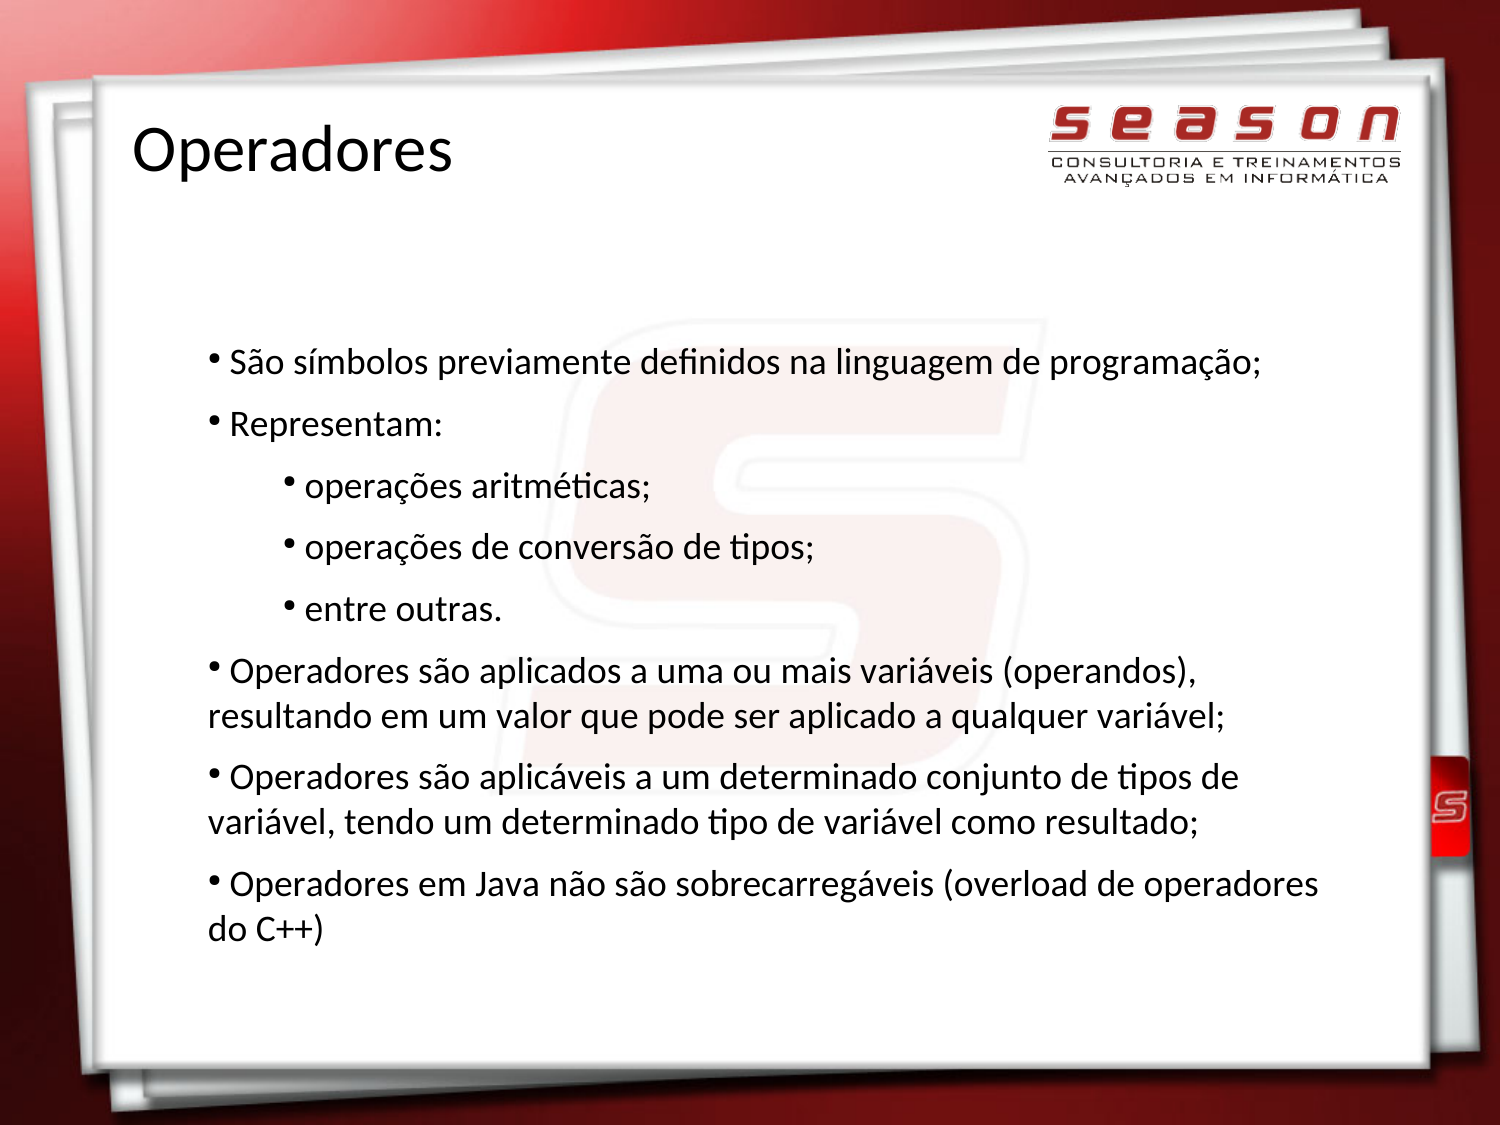

# Operadores
 São símbolos previamente definidos na linguagem de programação;
 Representam:
 operações aritméticas;
 operações de conversão de tipos;
 entre outras.
 Operadores são aplicados a uma ou mais variáveis (operandos), resultando em um valor que pode ser aplicado a qualquer variável;
 Operadores são aplicáveis a um determinado conjunto de tipos de variável, tendo um determinado tipo de variável como resultado;
 Operadores em Java não são sobrecarregáveis (overload de operadores do C++)